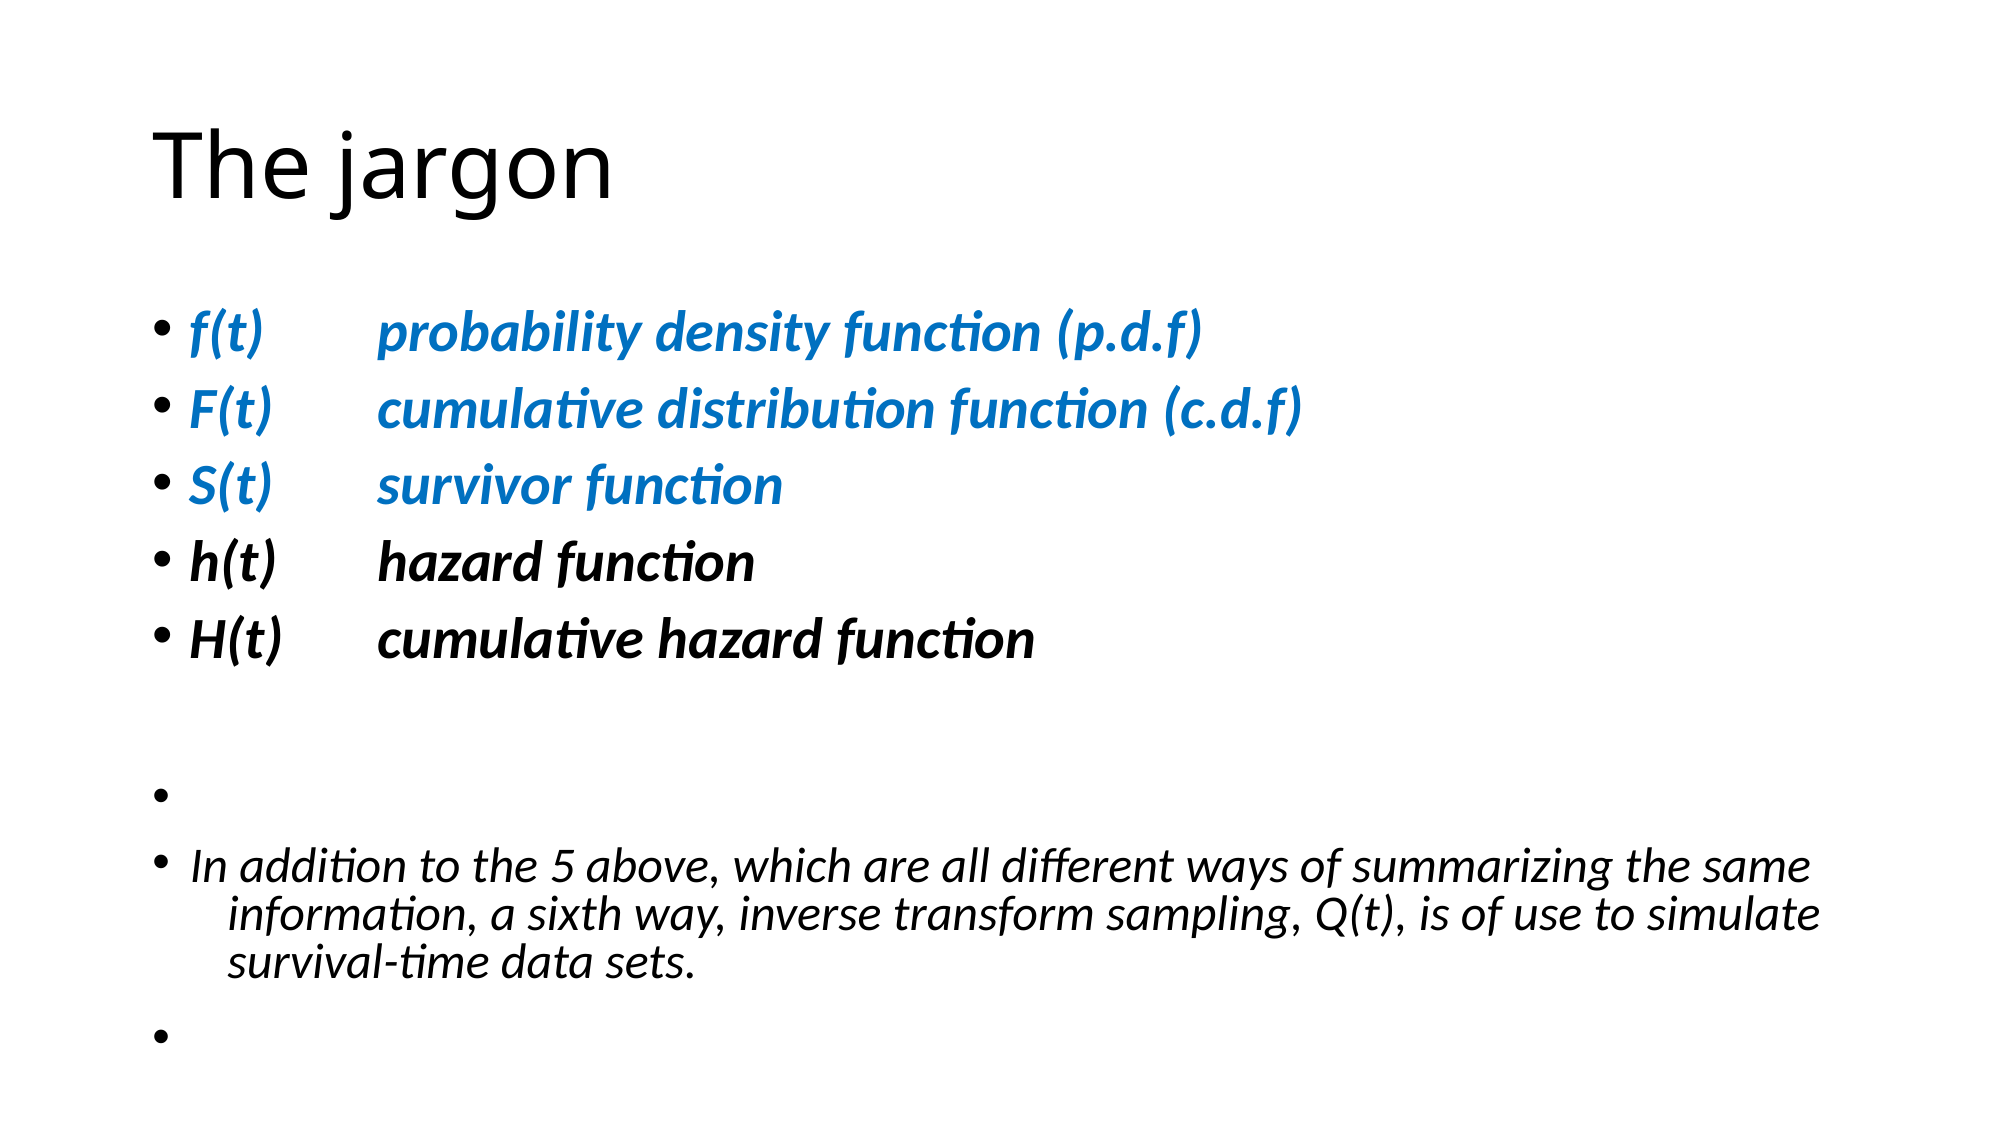

# The jargon
f(t) 		probability density function (p.d.f)
F(t) 		cumulative distribution function (c.d.f)
S(t)		survivor function
h(t)		hazard function
H(t)		cumulative hazard function
In addition to the 5 above, which are all different ways of summarizing the same information, a sixth way, inverse transform sampling, Q(t), is of use to simulate survival-time data sets.